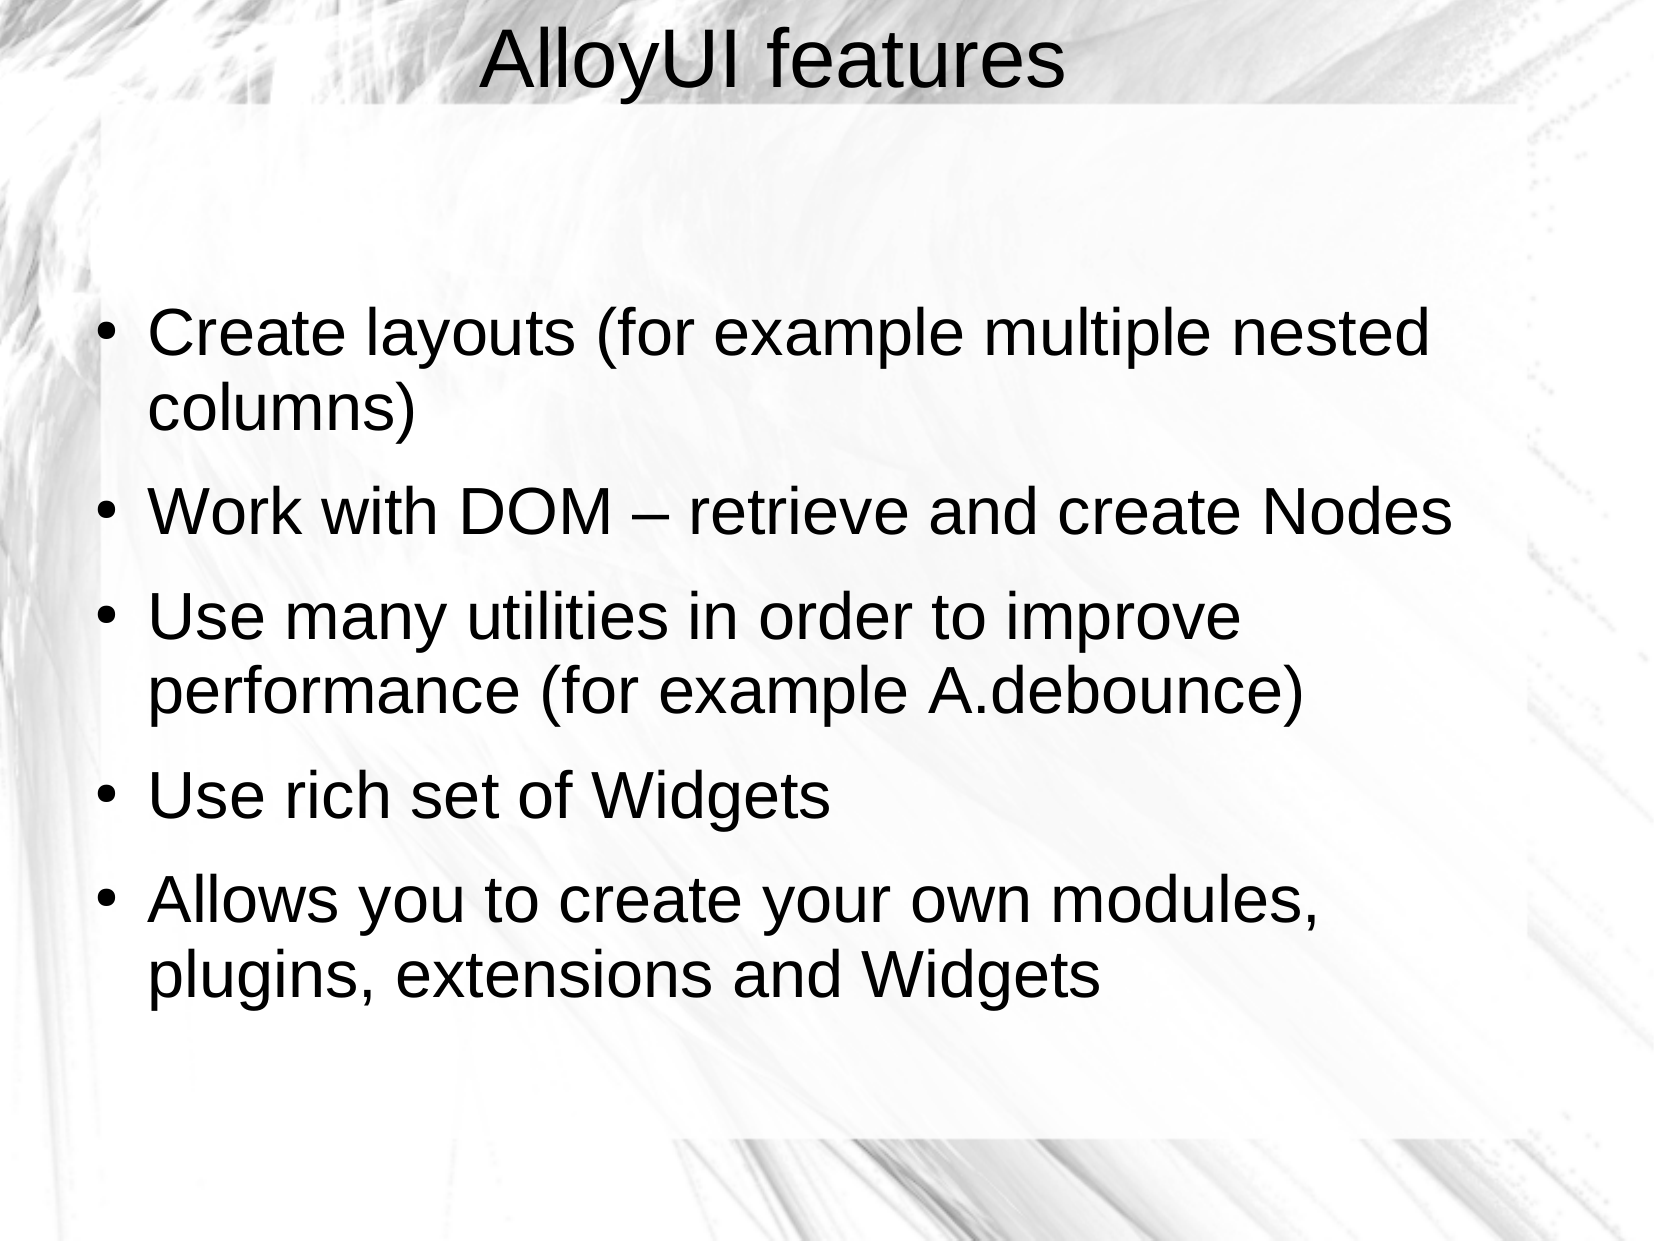

# AlloyUI features
Create layouts (for example multiple nested columns)
Work with DOM – retrieve and create Nodes
Use many utilities in order to improve performance (for example A.debounce)
Use rich set of Widgets
Allows you to create your own modules, plugins, extensions and Widgets